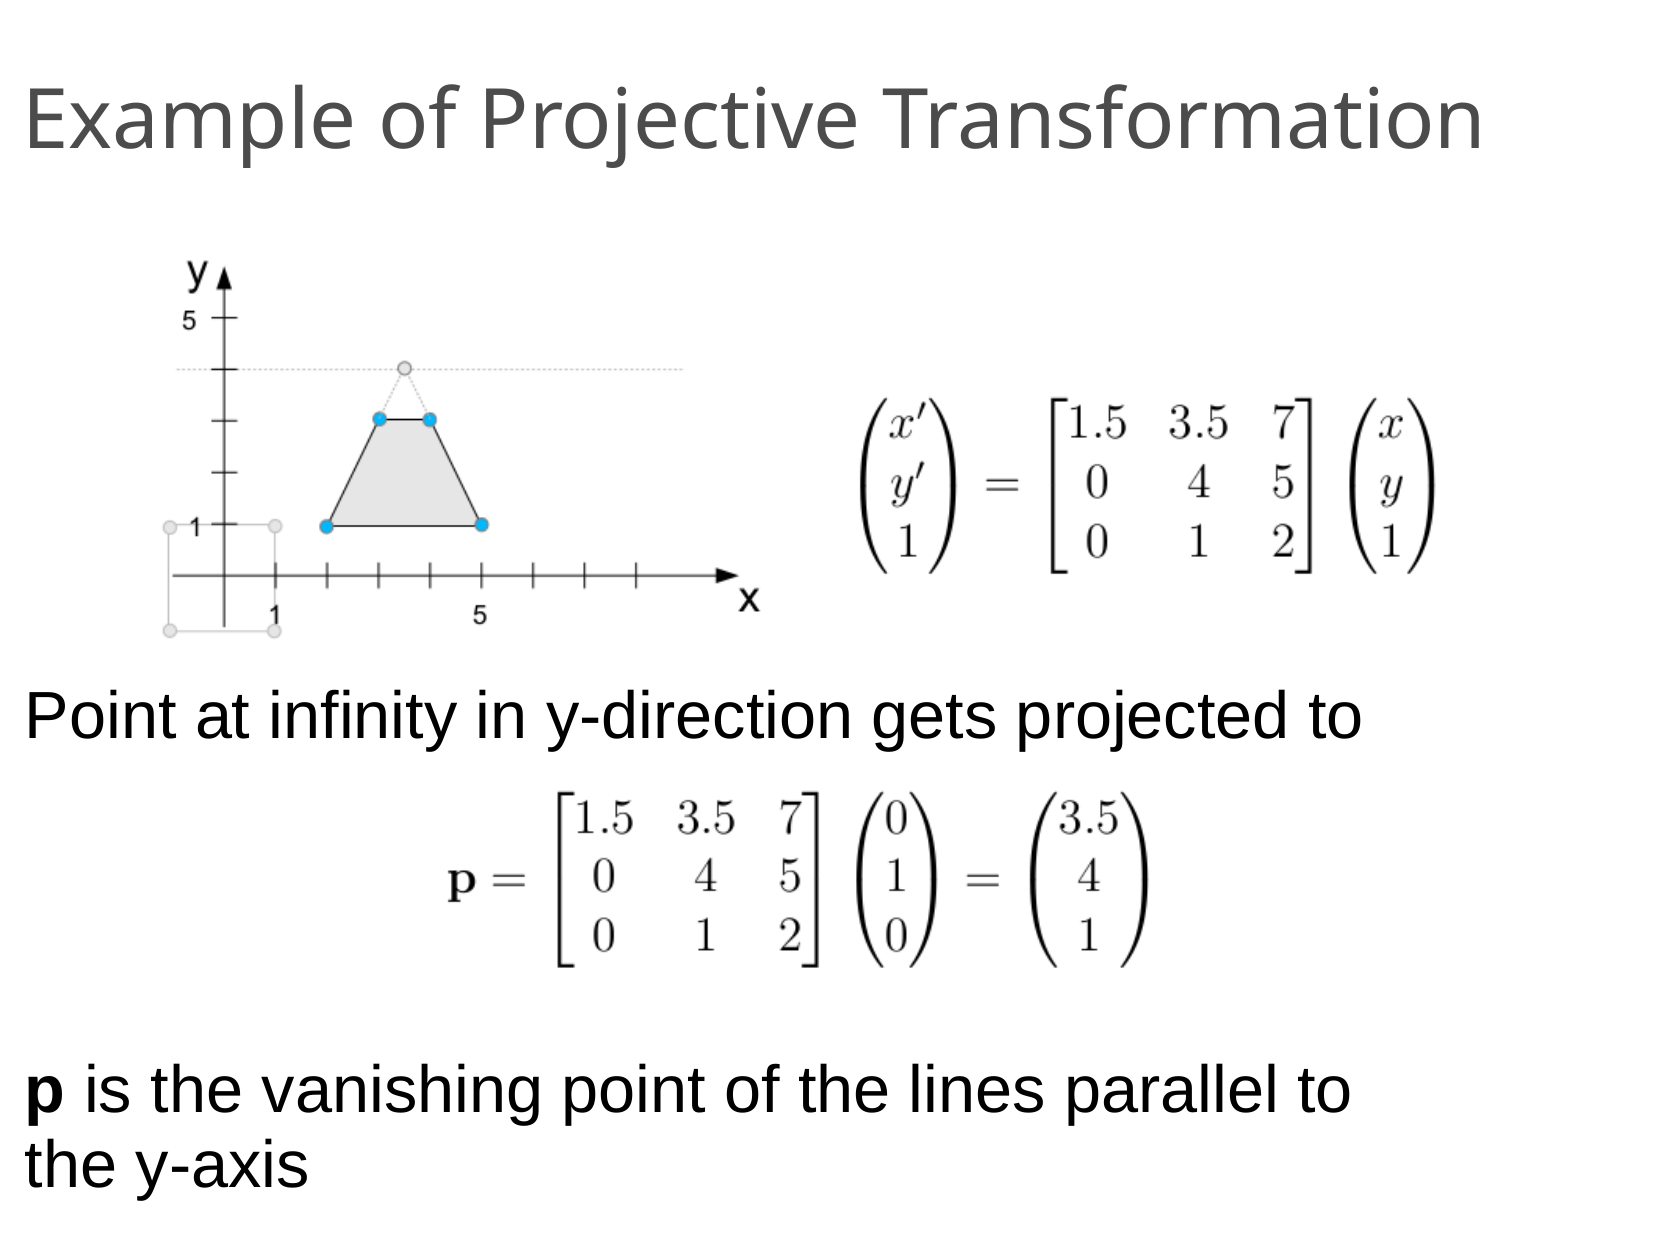

# Example of Projective Transformation
Point at infinity in y-direction gets projected to
p is the vanishing point of the lines parallel to
the y-axis